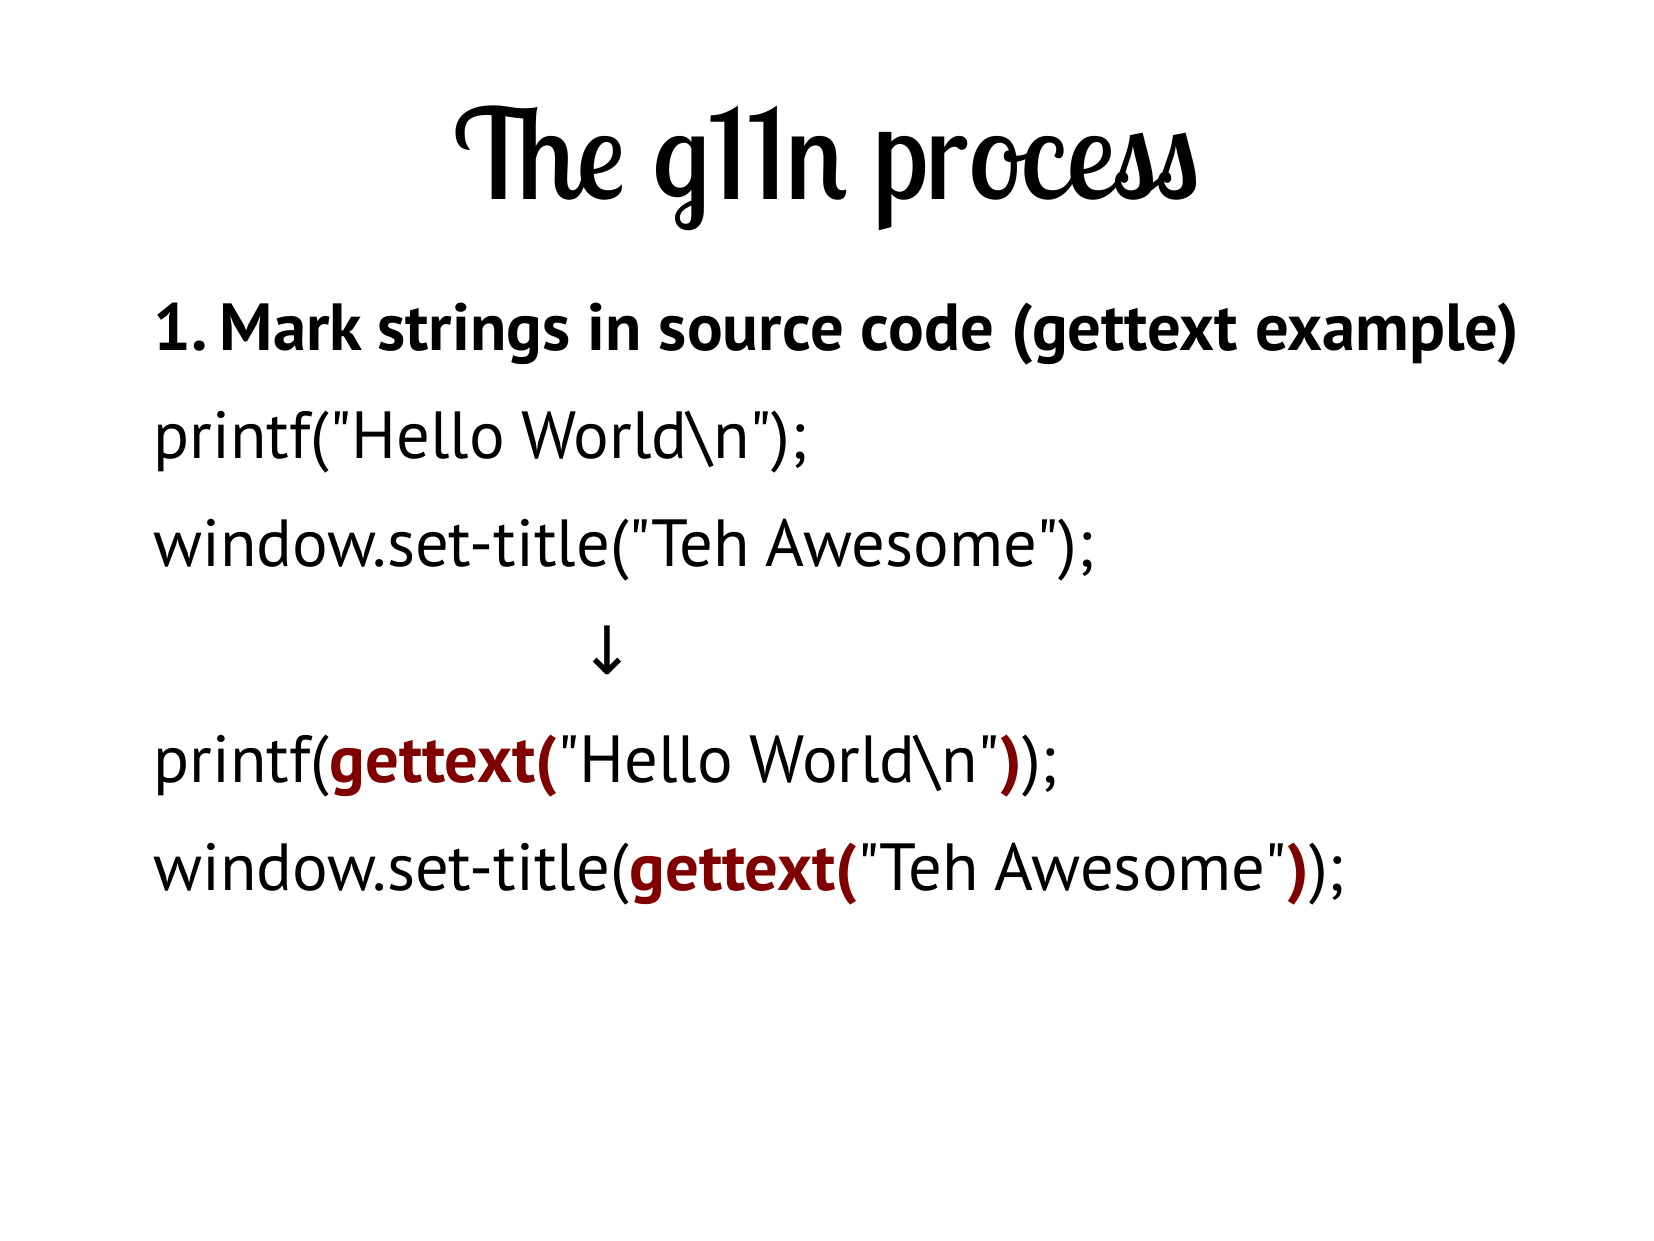

# The g11n process
1. Mark strings in source code (gettext example)
printf("Hello World\n");
window.set-title("Teh Awesome");
 ↓
printf(gettext("Hello World\n"));
window.set-title(gettext("Teh Awesome"));